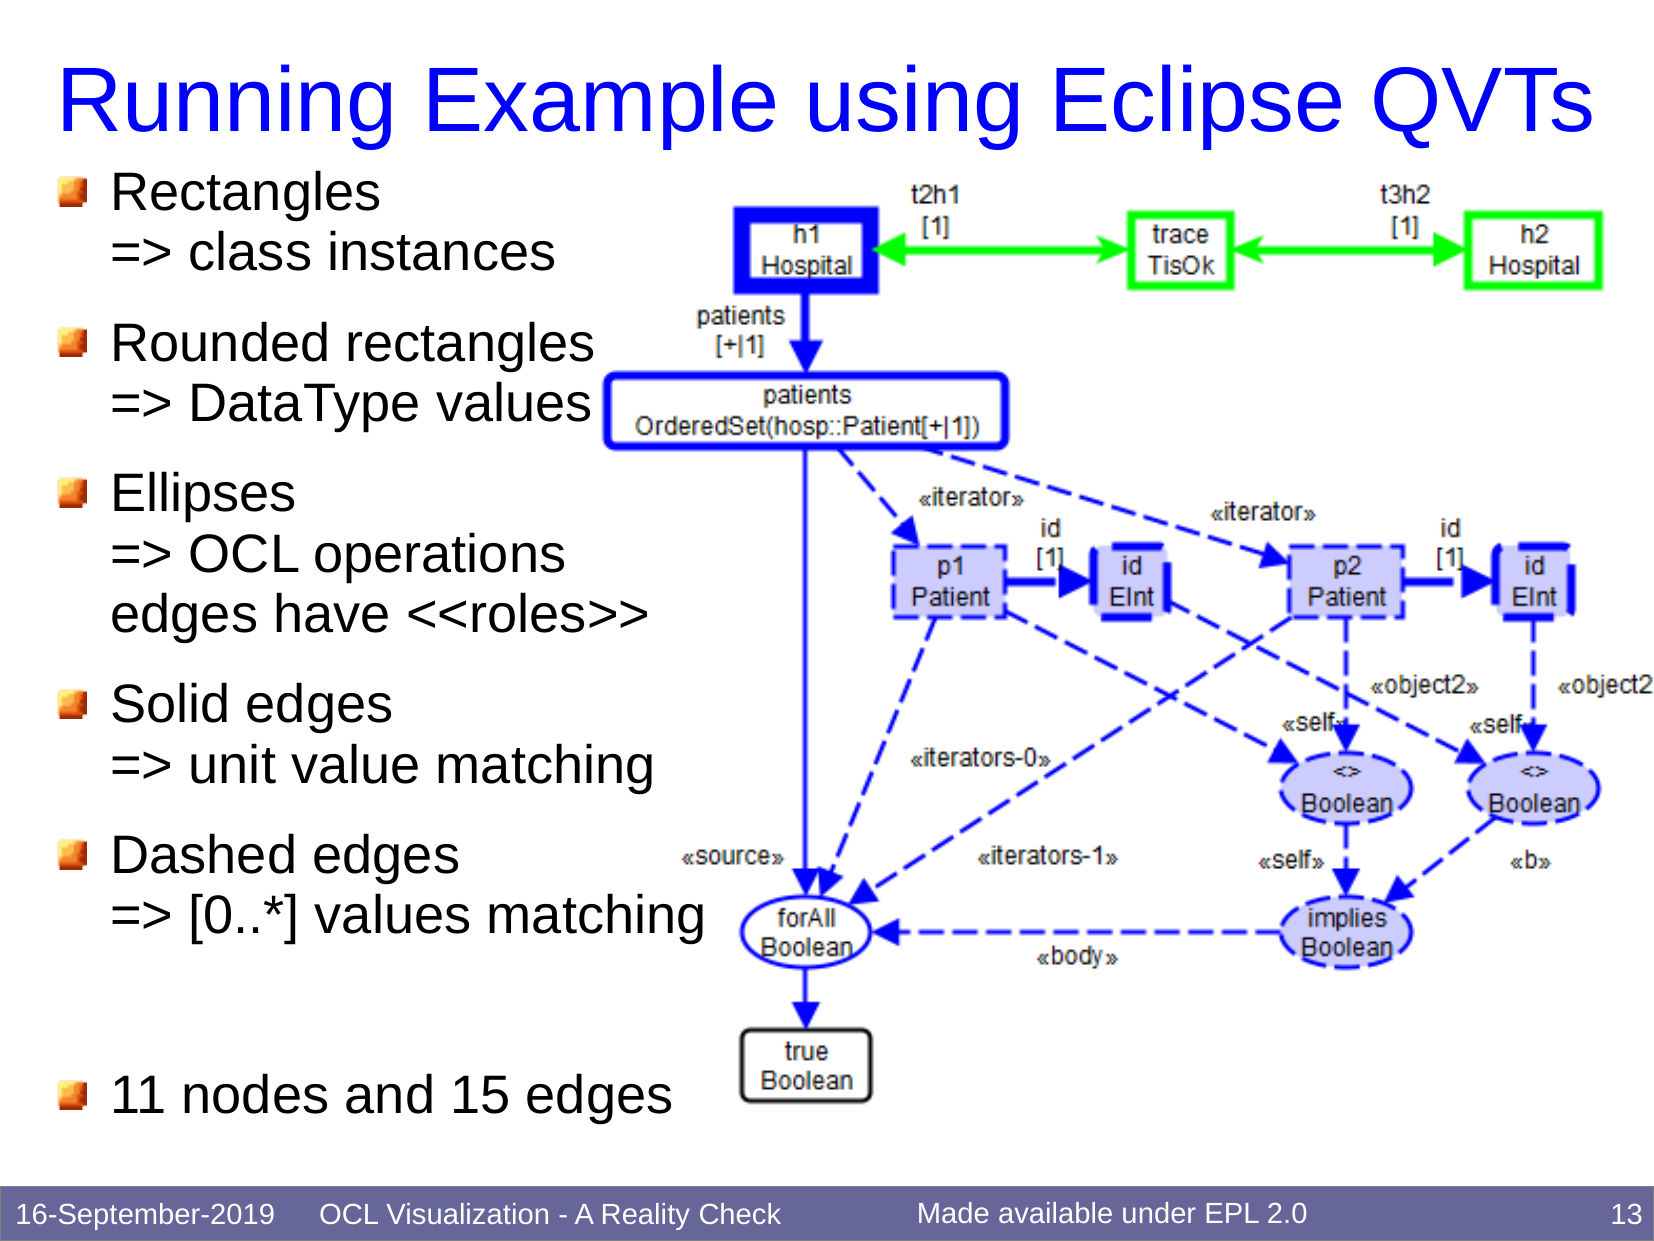

# Running Example using Eclipse QVTs
Rectangles
=> class instances
Rounded rectangles
=> DataType values
Ellipses
=> OCL operations
edges have <<roles>>
Solid edges
=> unit value matching
Dashed edges
=> [0..*] values matching
11 nodes and 15 edges
16-September-2019
OCL Visualization - A Reality Check
13